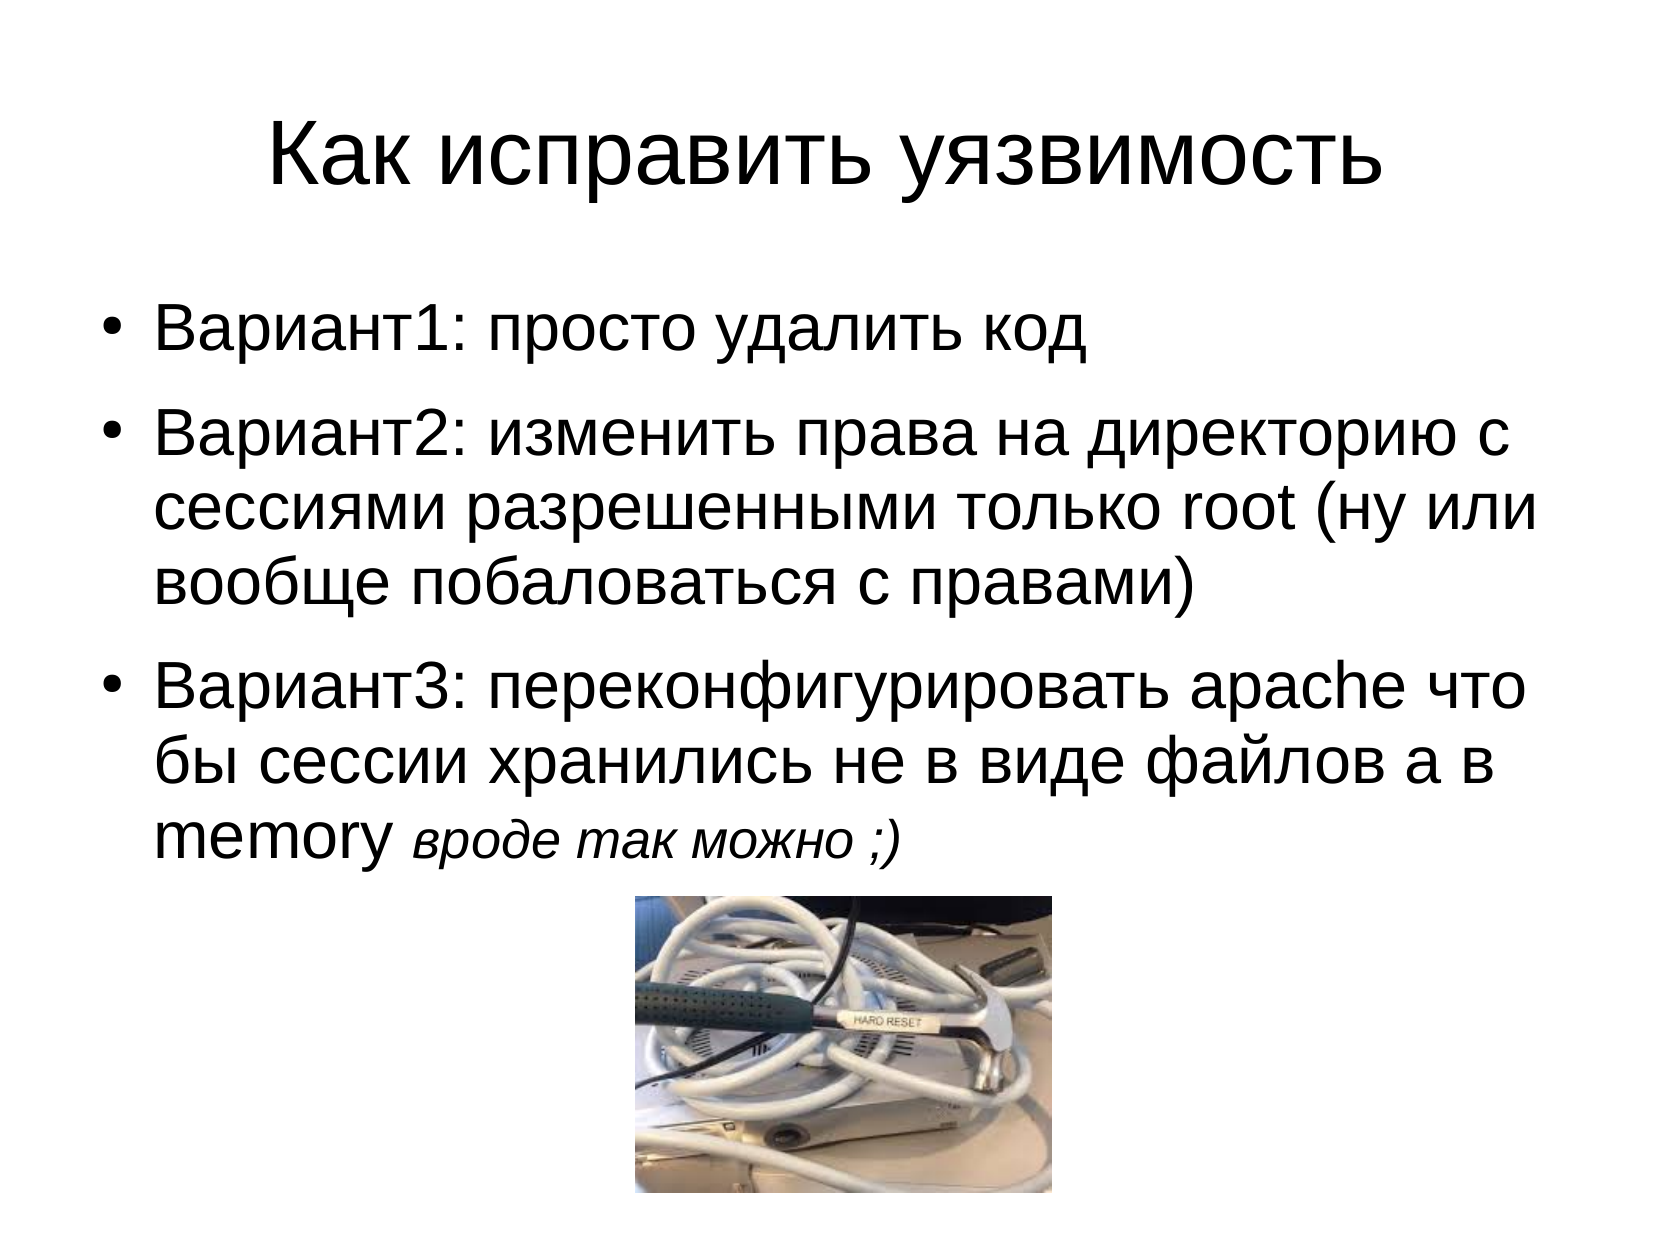

# Как исправить уязвимость
Вариант1: просто удалить код
Вариант2: изменить права на директорию с сессиями разрешенными только root (ну или вообще побаловаться с правами)
Вариант3: переконфигурировать apache что бы сессии хранились не в виде файлов а в memory вроде так можно ;)